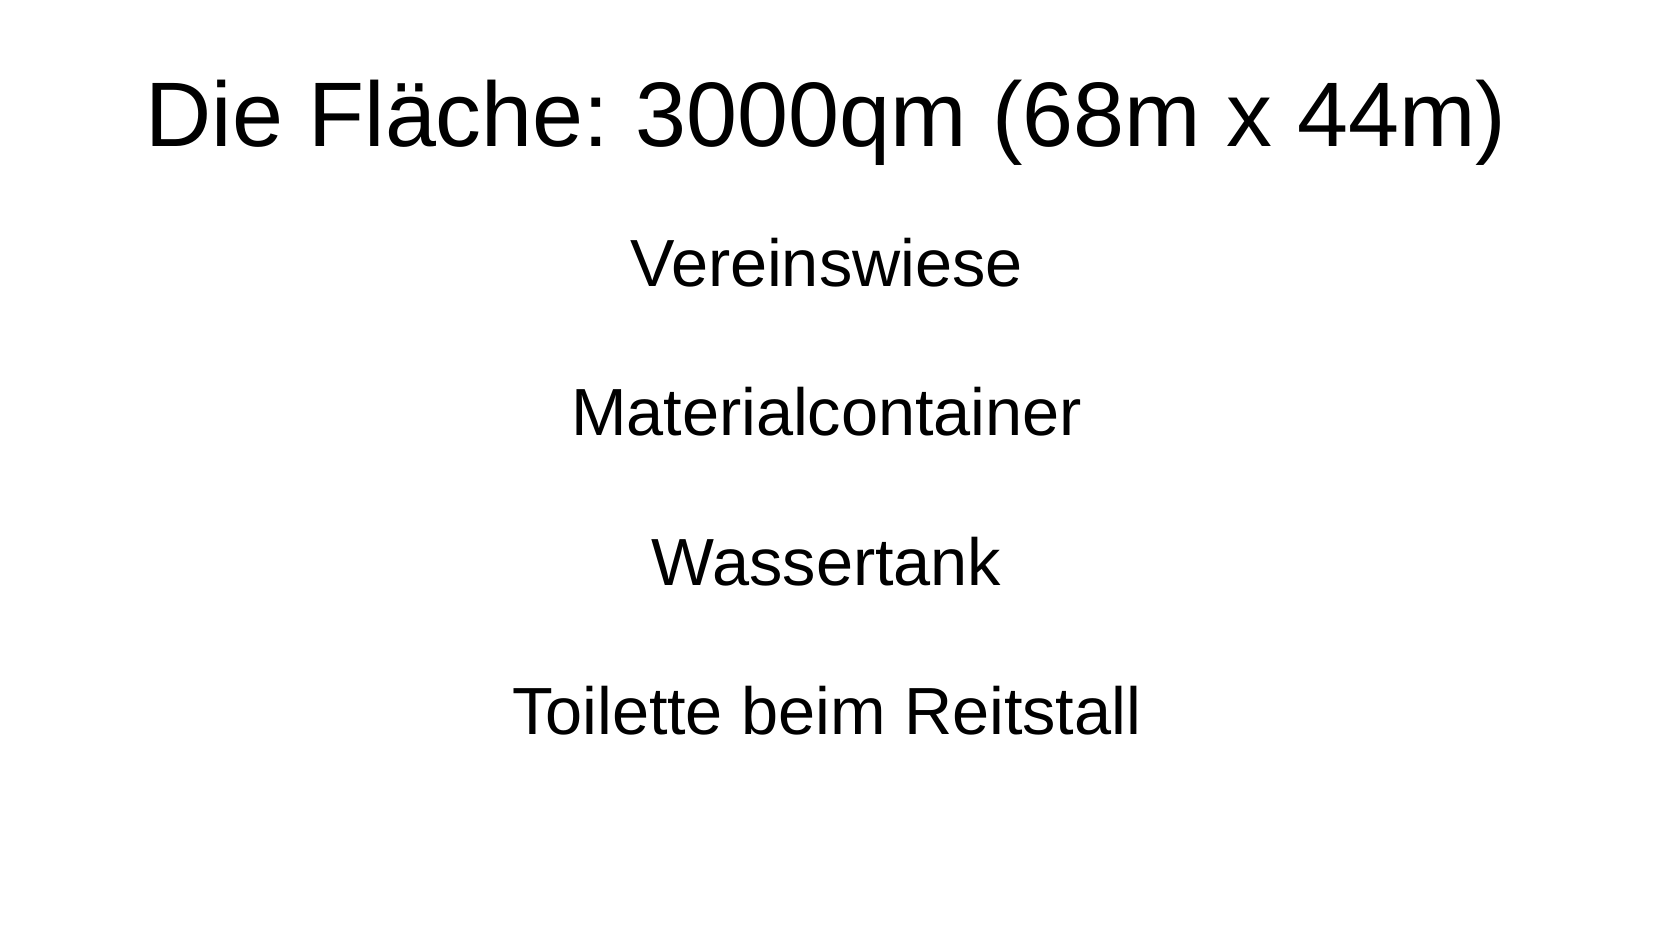

# Die Fläche: 3000qm (68m x 44m)
Vereinswiese
Materialcontainer
Wassertank
Toilette beim Reitstall